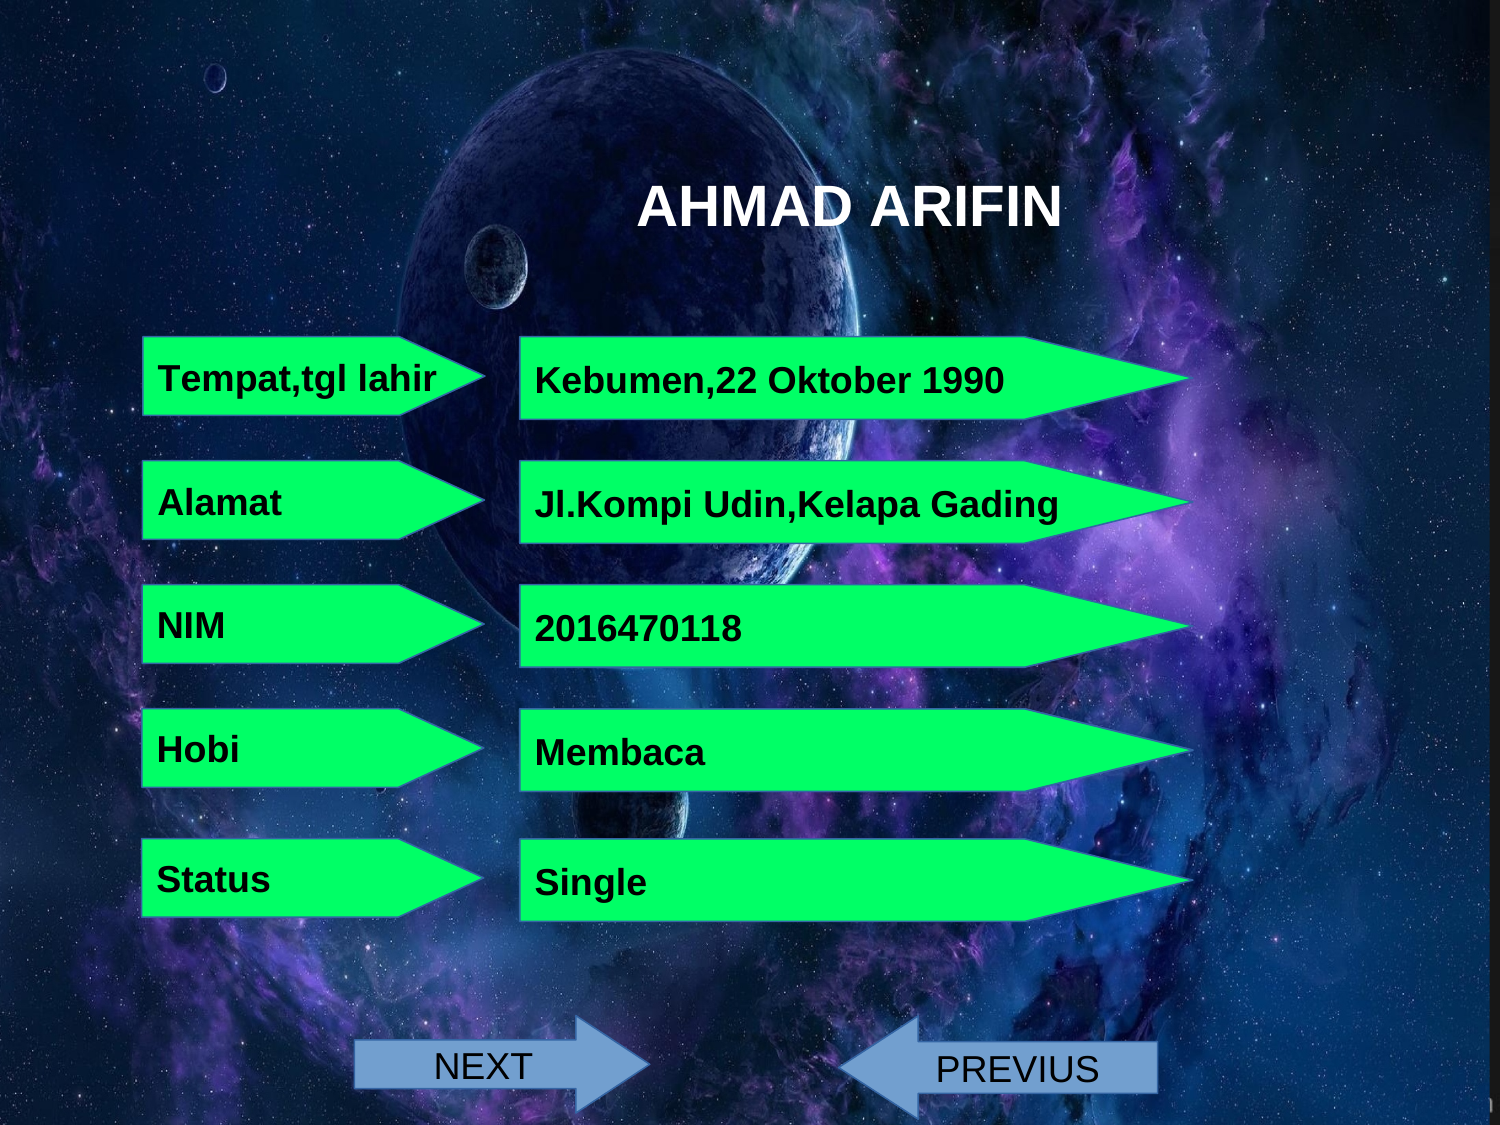

AHMAD ARIFIN
Tempat,tgl lahir
Kebumen,22 Oktober 1990
Alamat
Jl.Kompi Udin,Kelapa Gading
NIM
2016470118
Hobi
Membaca
Membaca
Status
Single
NEXT
PREVIUS